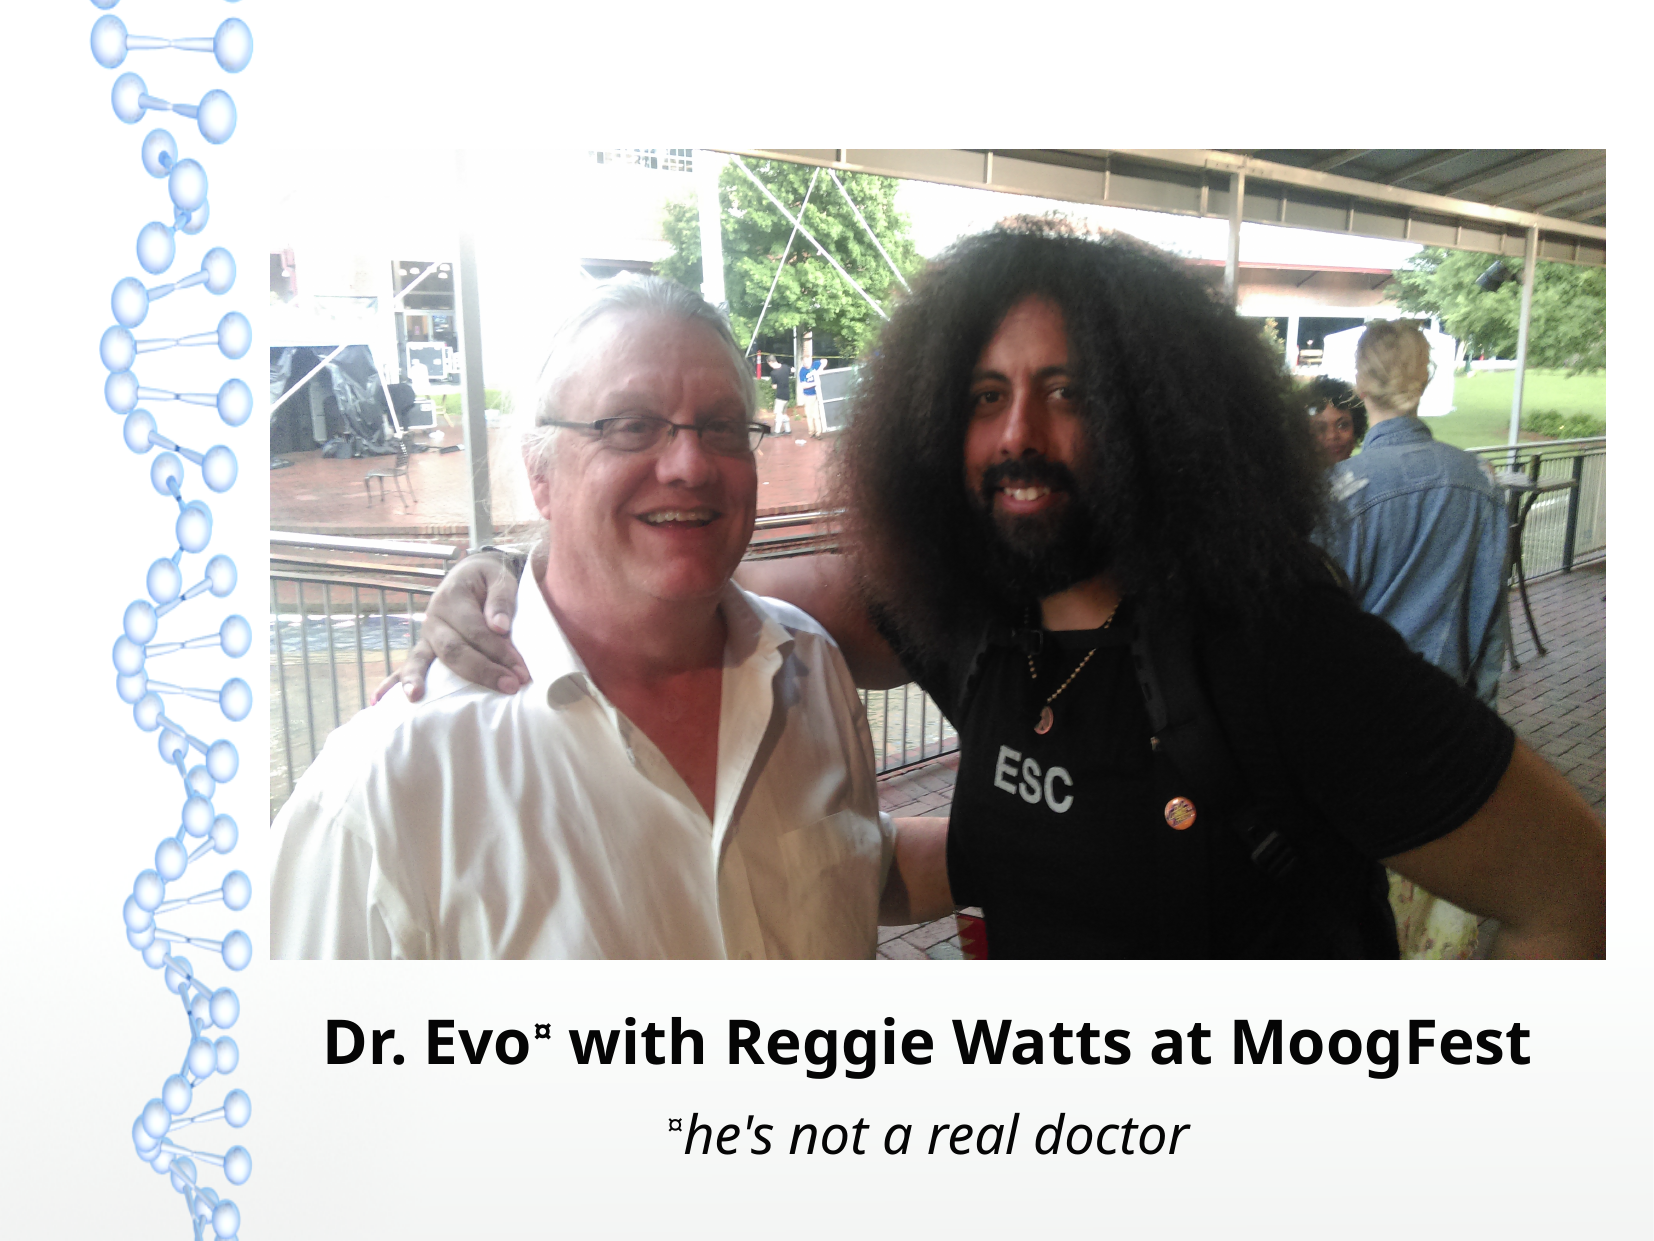

# Dr. Evo¤ with Reggie Watts at MoogFest
¤he's not a real doctor